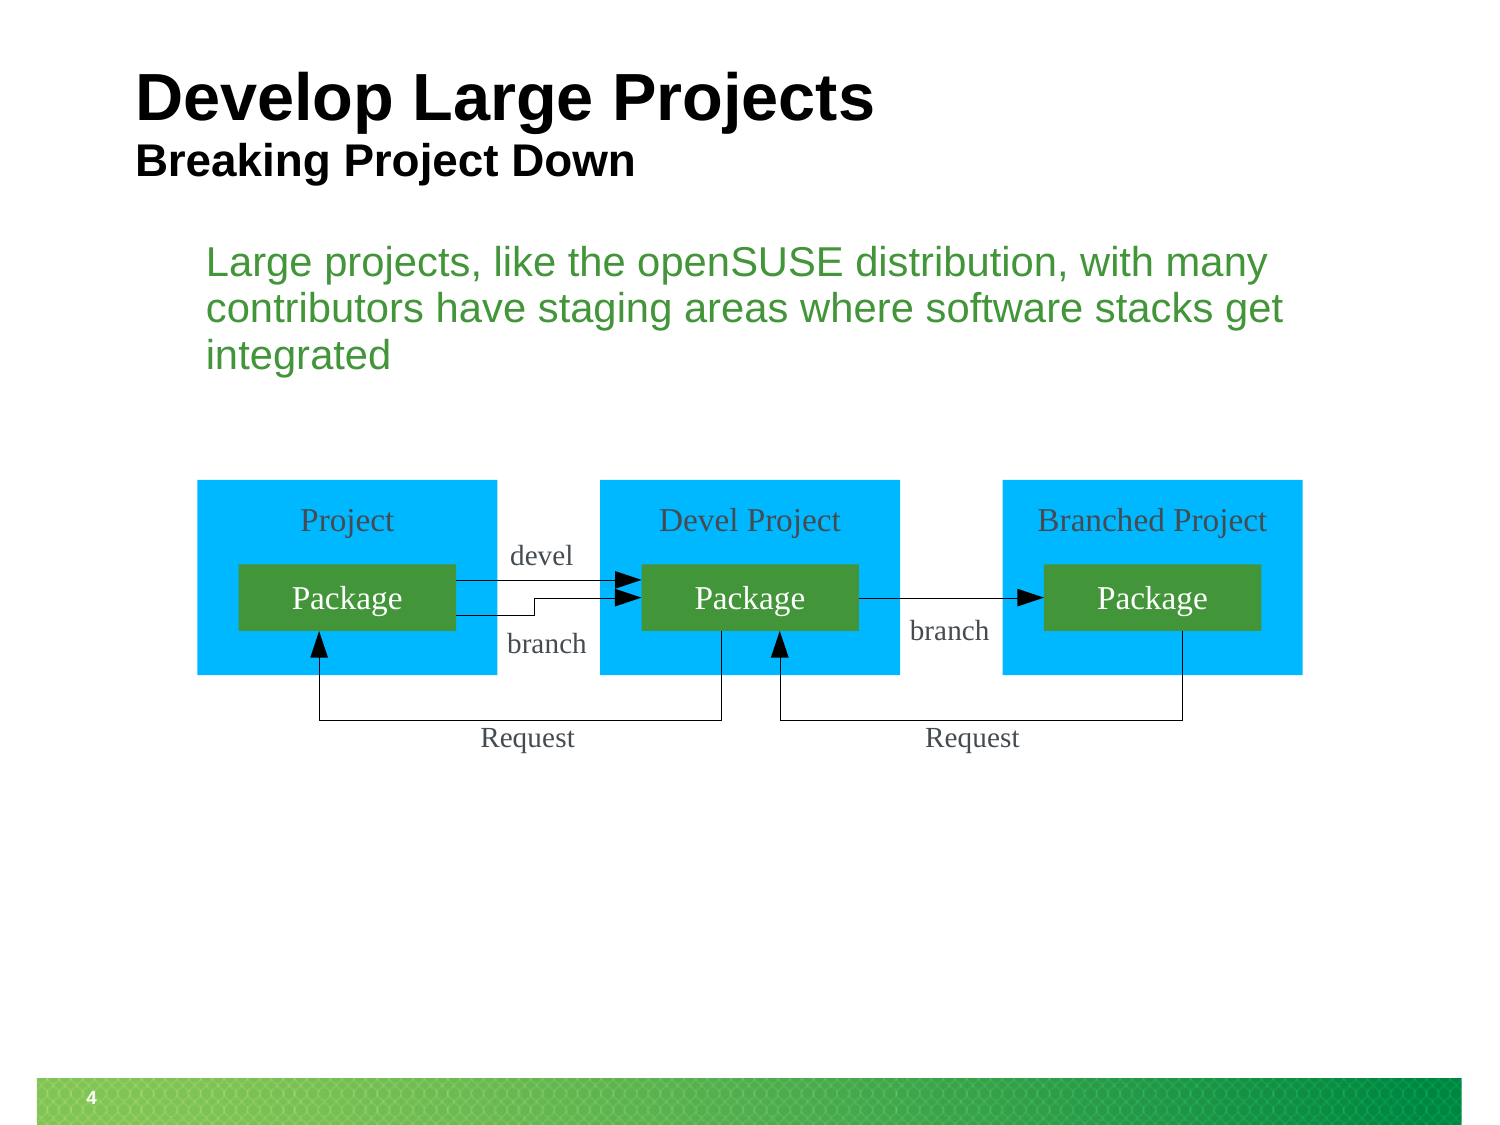

# Develop Large Projects Breaking Project Down
Large projects, like the openSUSE distribution, with many contributors have staging areas where software stacks get integrated
Project
Devel Project
Branched Project
devel
Package
Package
Package
branch
branch
Request
Request